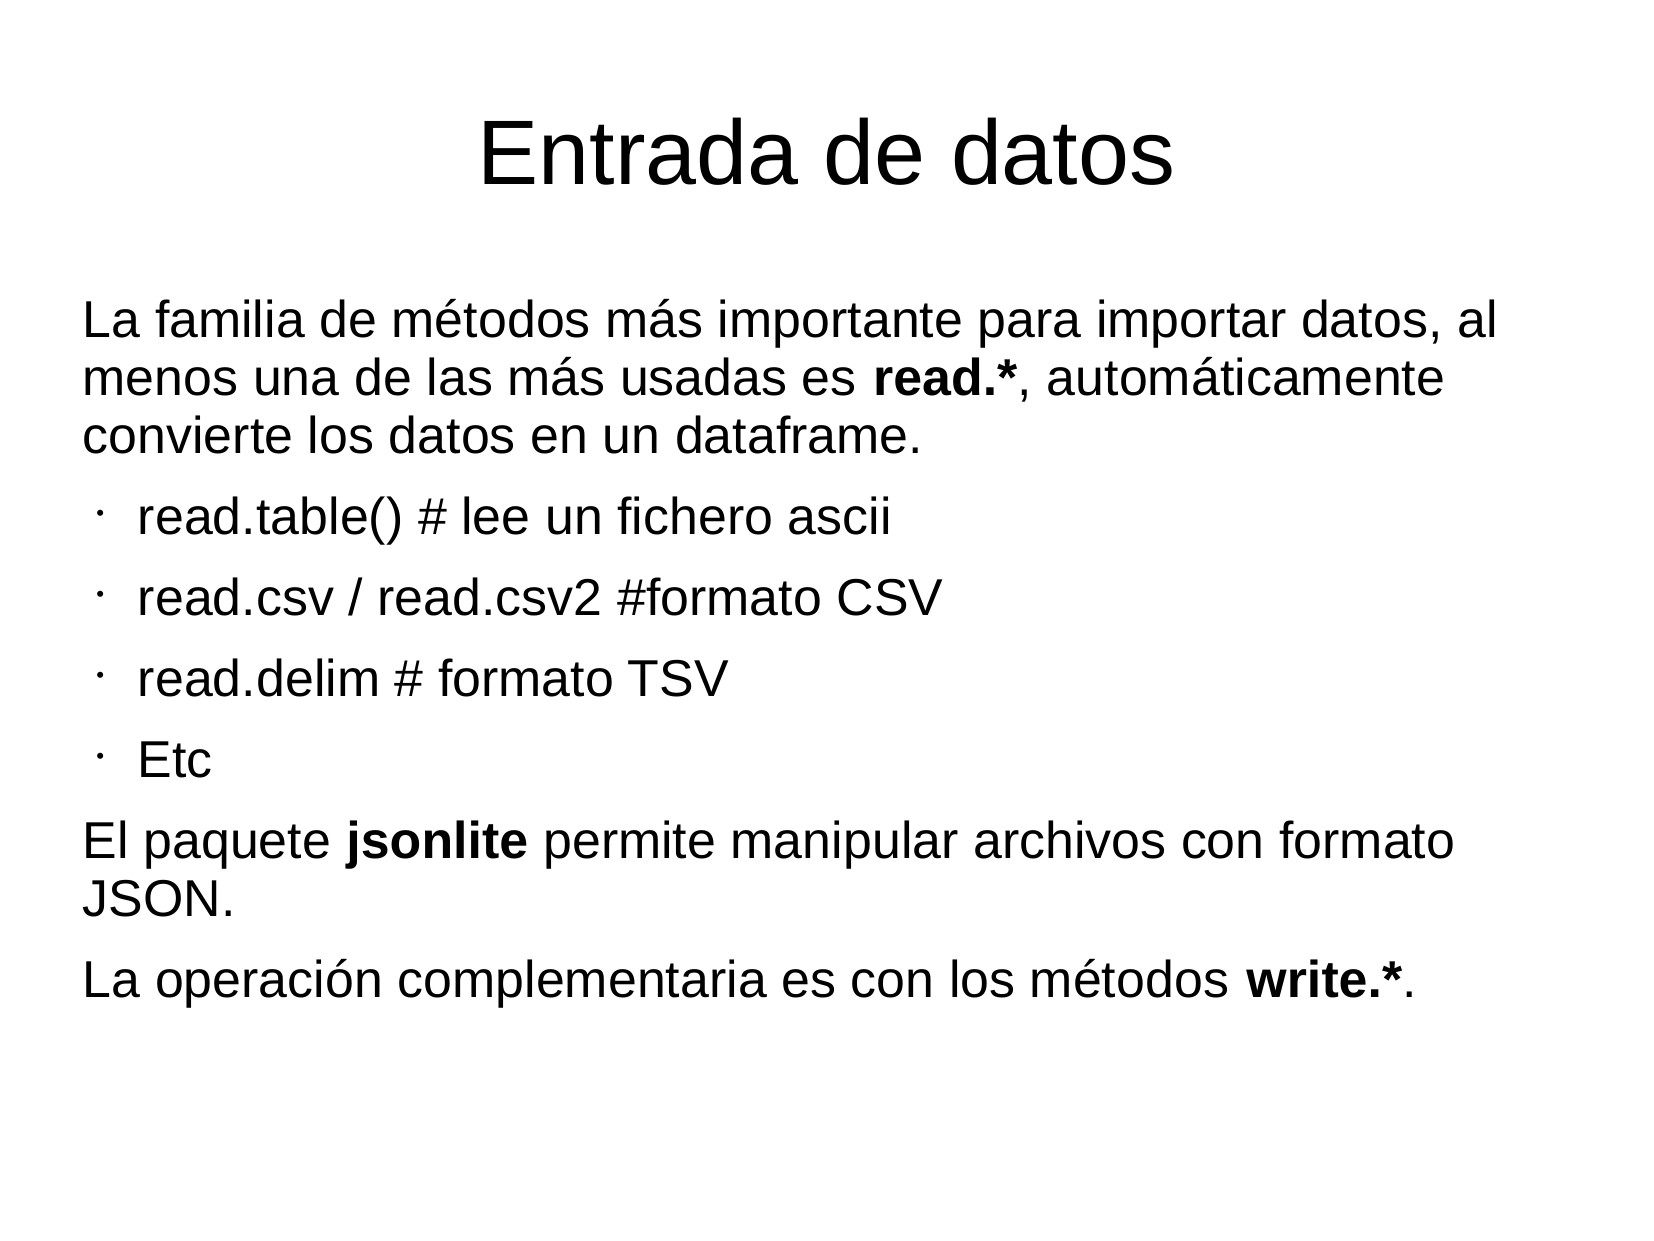

# Entrada de datos
La familia de métodos más importante para importar datos, al menos una de las más usadas es read.*, automáticamente convierte los datos en un dataframe.
read.table() # lee un fichero ascii
read.csv / read.csv2 #formato CSV
read.delim # formato TSV
Etc
El paquete jsonlite permite manipular archivos con formato JSON.
La operación complementaria es con los métodos write.*.